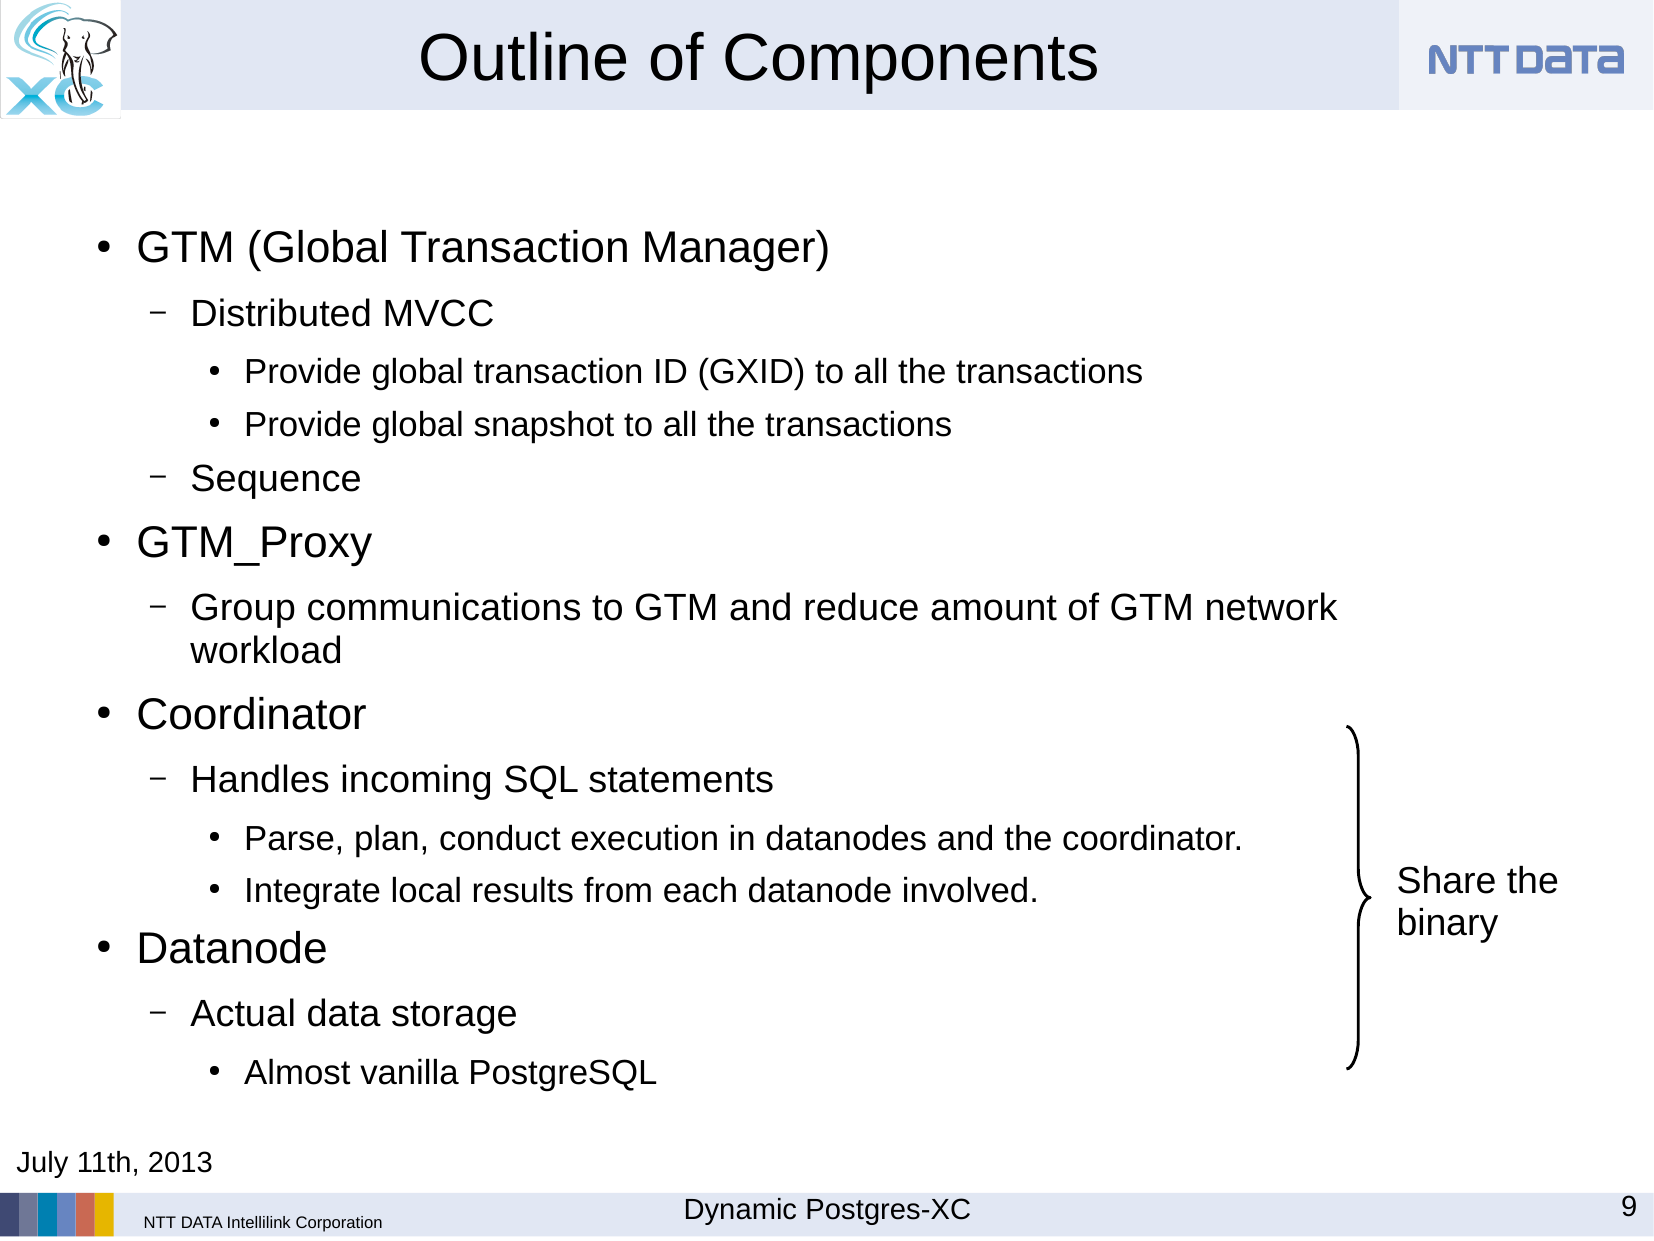

# Outline of Components
GTM (Global Transaction Manager)
Distributed MVCC
Provide global transaction ID (GXID) to all the transactions
Provide global snapshot to all the transactions
Sequence
GTM_Proxy
Group communications to GTM and reduce amount of GTM network workload
Coordinator
Handles incoming SQL statements
Parse, plan, conduct execution in datanodes and the coordinator.
Integrate local results from each datanode involved.
Datanode
Actual data storage
Almost vanilla PostgreSQL
Share the binary
July 11th, 2013
9
Dynamic Postgres-XC